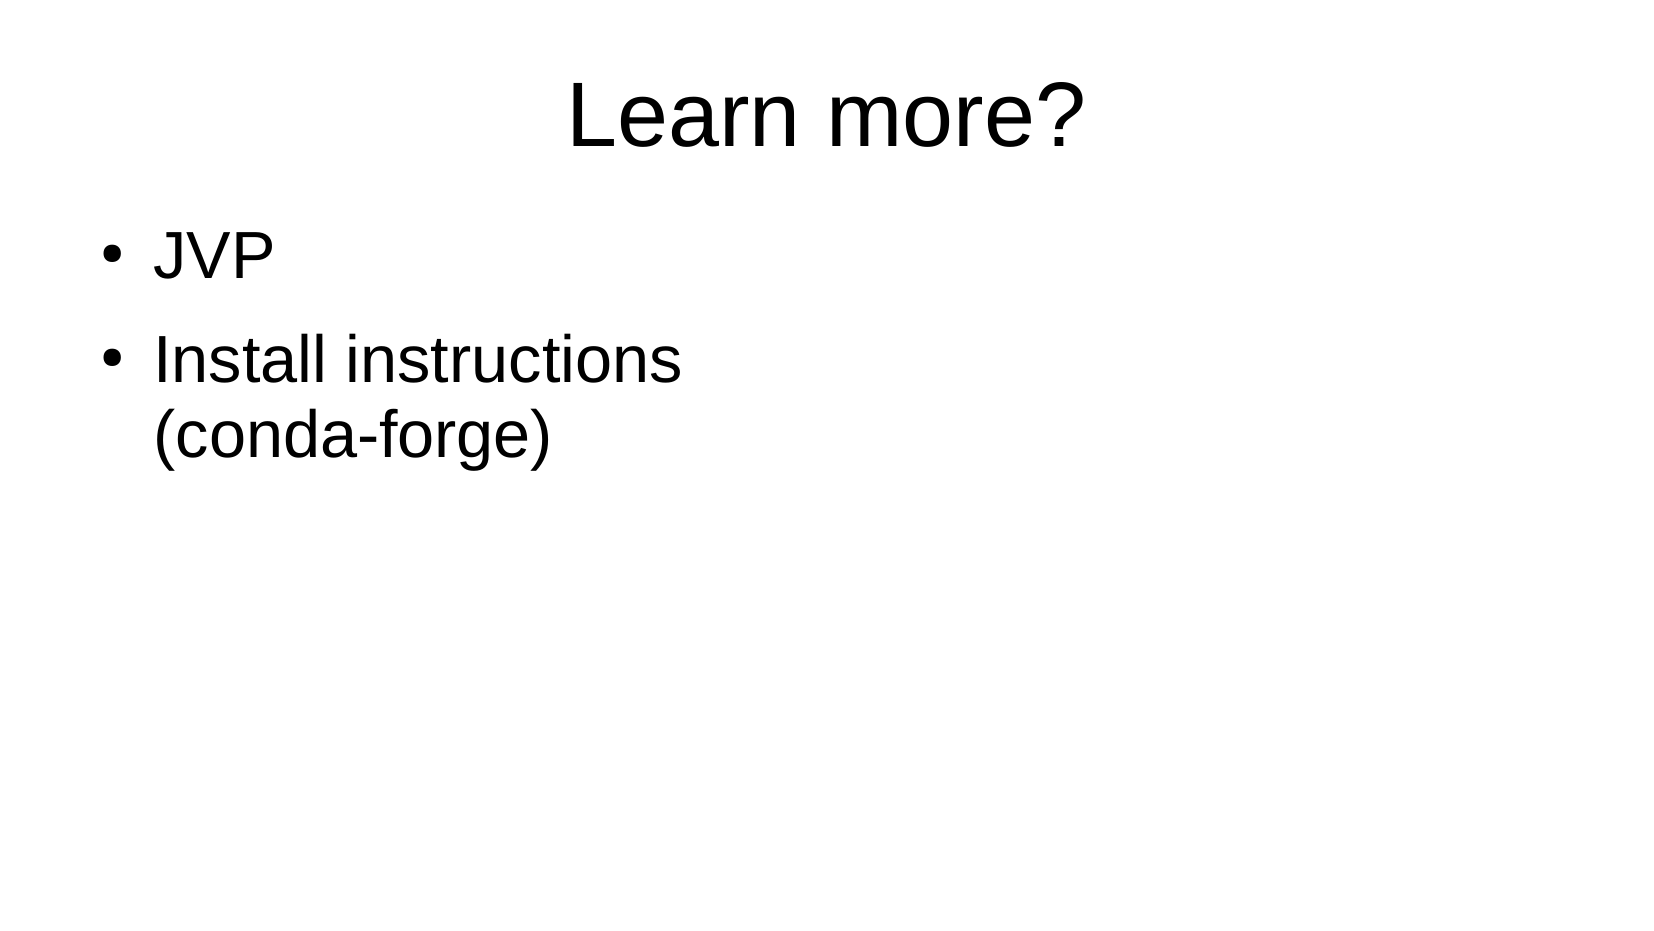

# Learn more?
JVP
Install instructions (conda-forge)